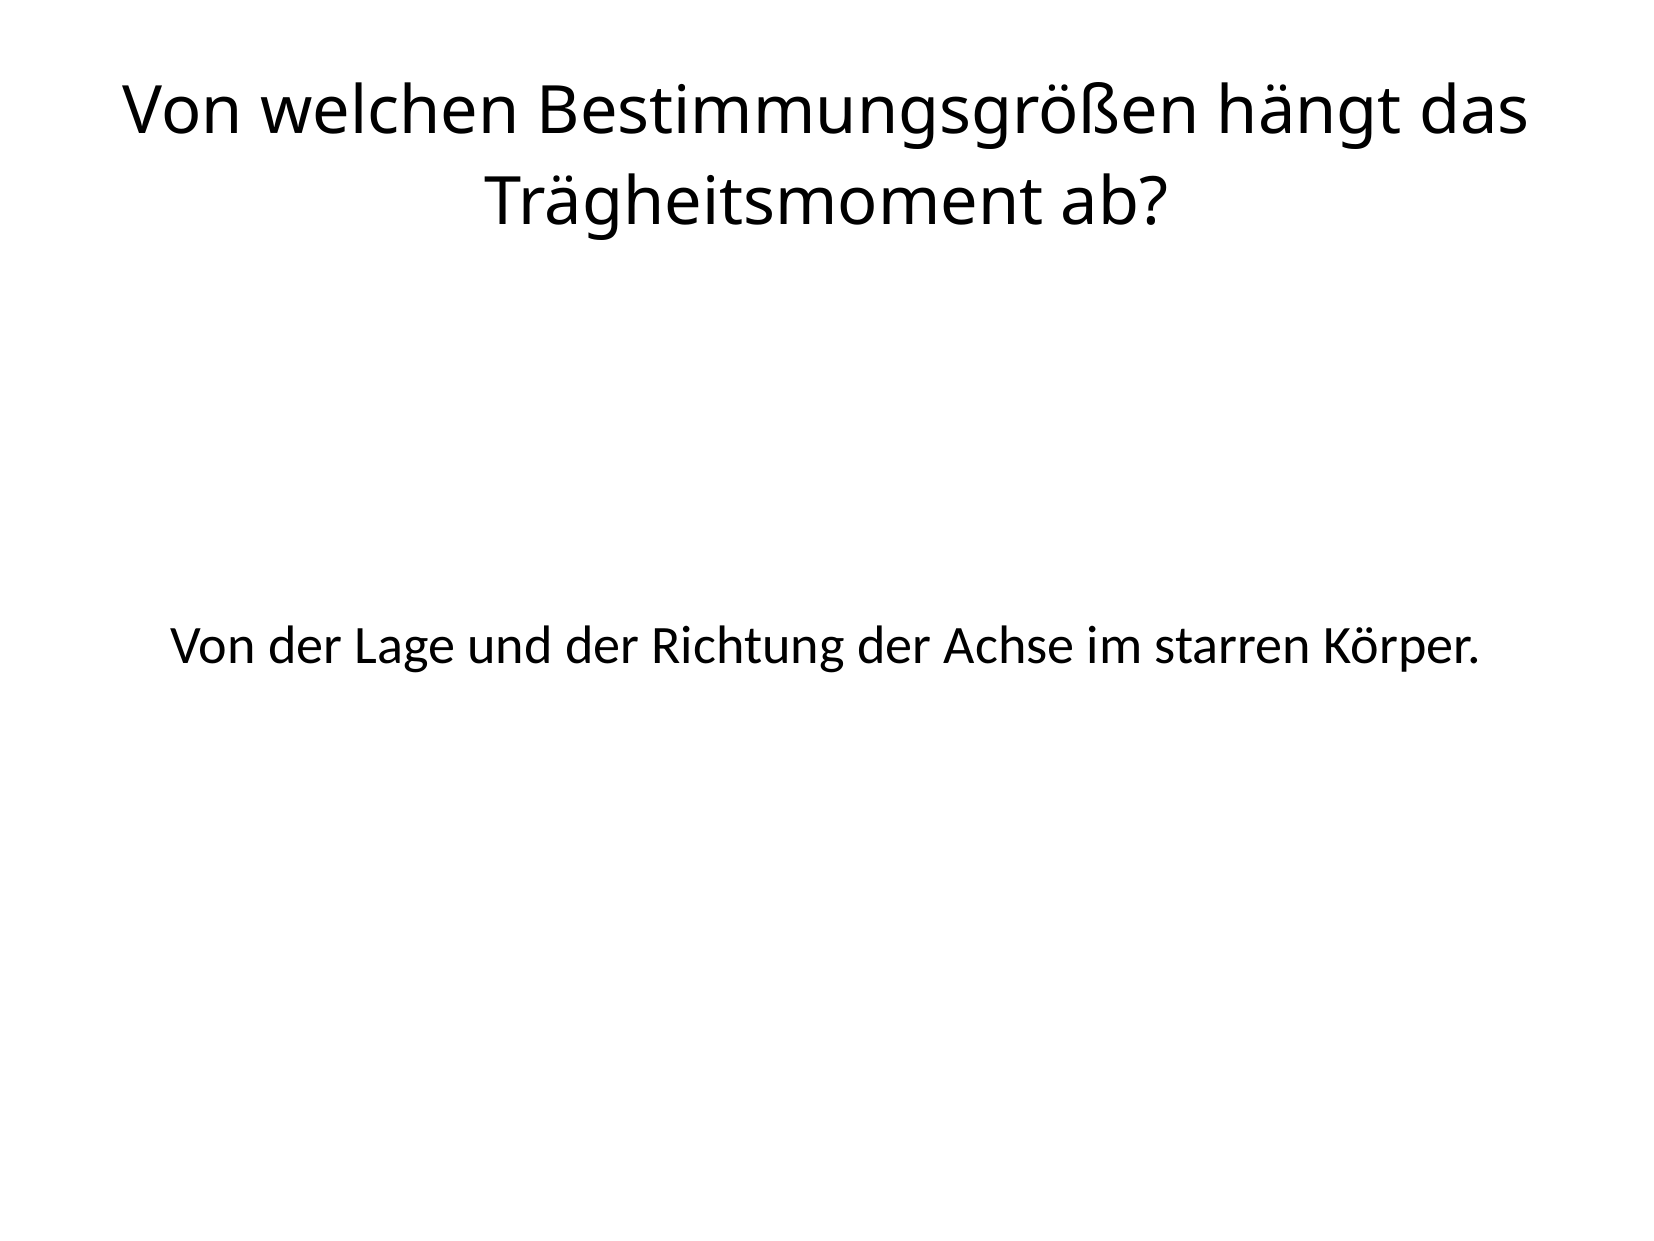

# Von welchen Bestimmungsgrößen hängt das Trägheitsmoment ab?
Von der Lage und der Richtung der Achse im starren Körper.